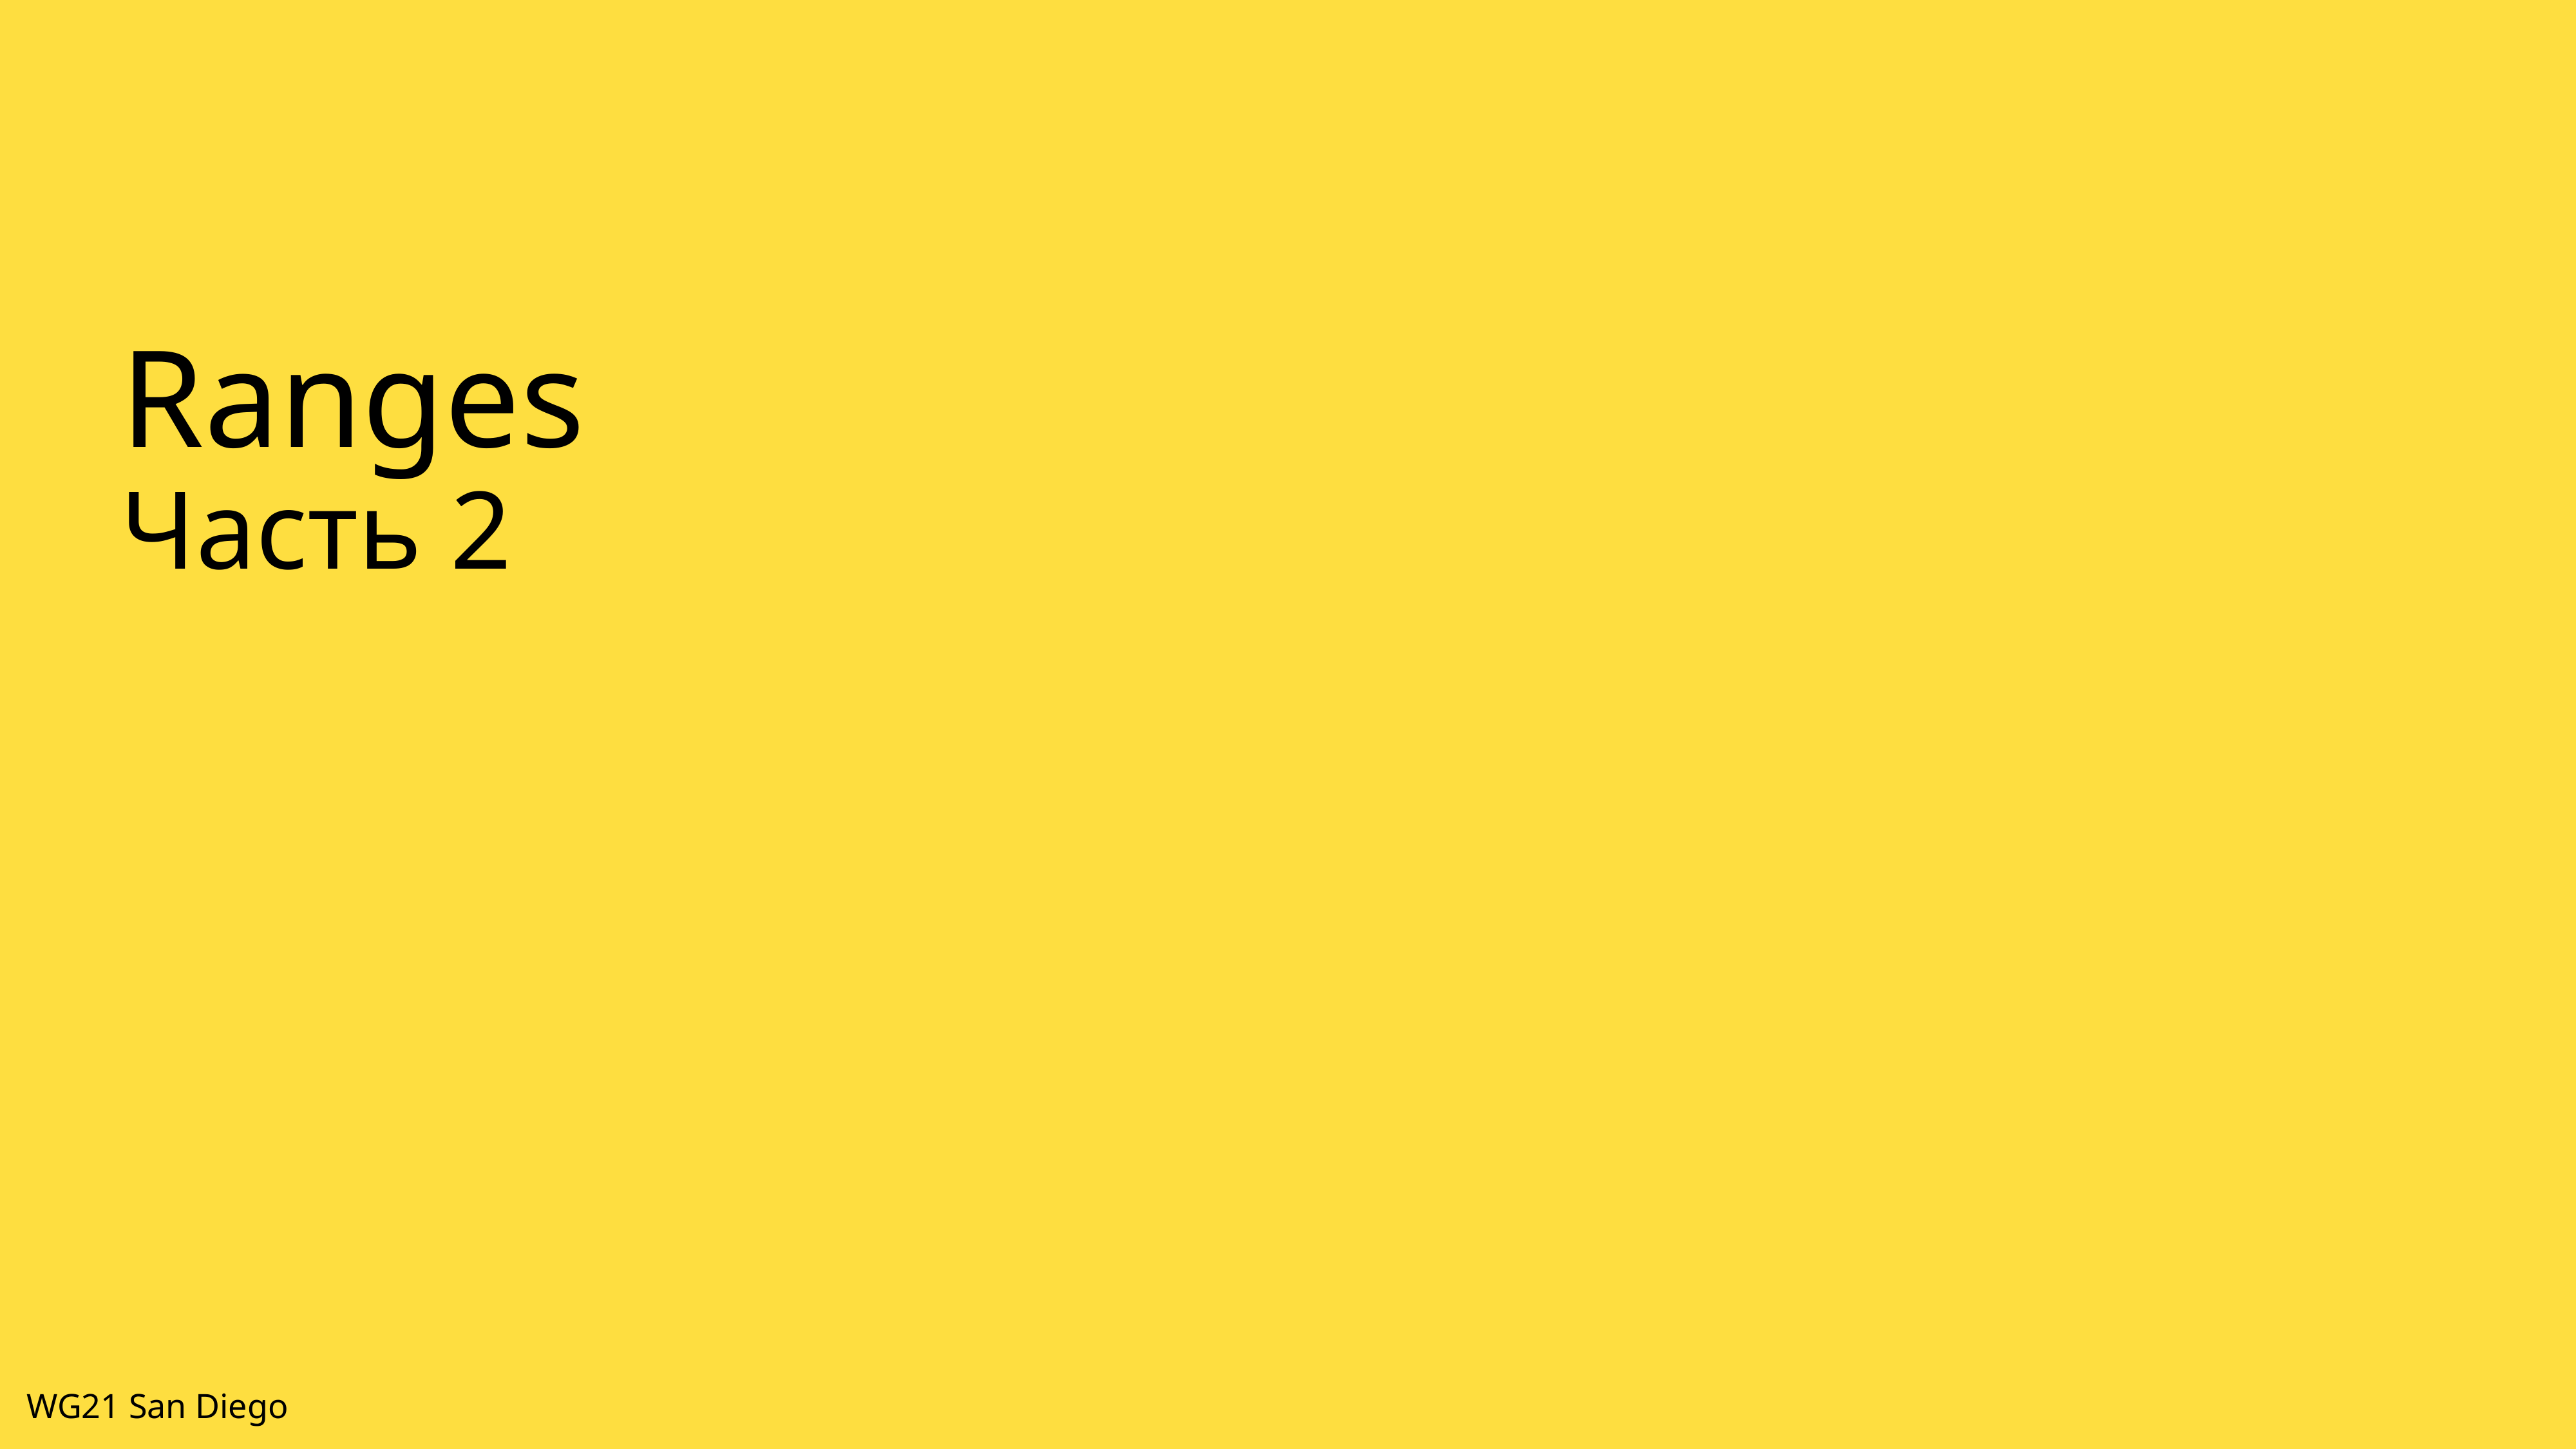

# Ranges Часть 2
WG21 San Diego